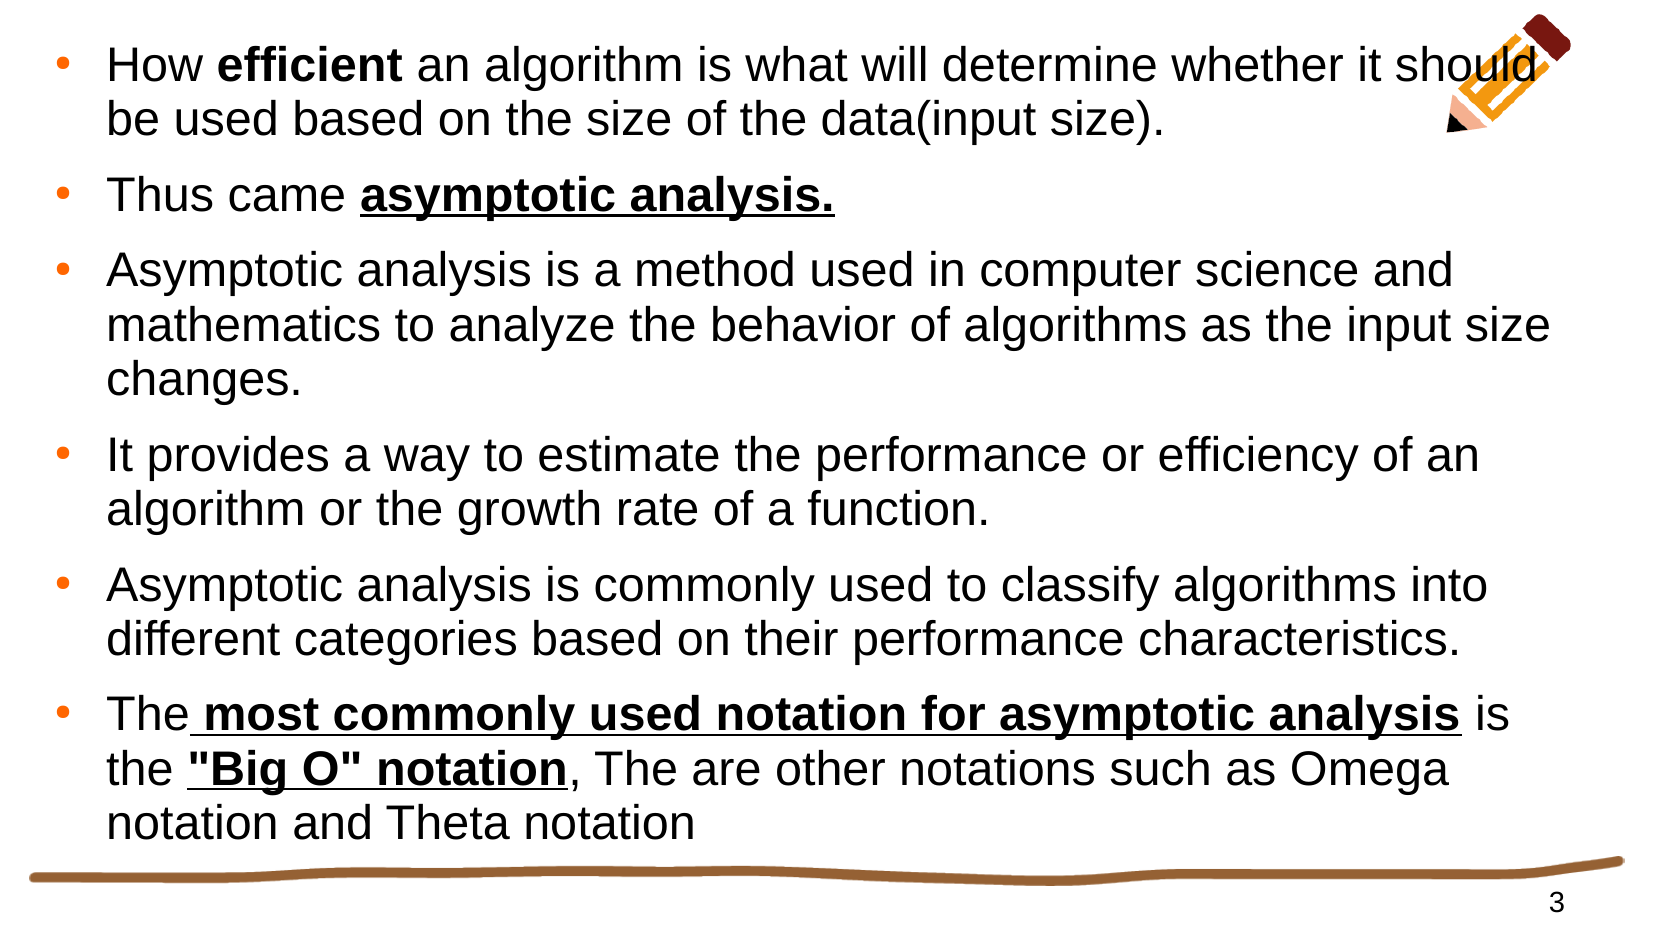

# How efficient an algorithm is what will determine whether it should be used based on the size of the data(input size).
Thus came asymptotic analysis.
Asymptotic analysis is a method used in computer science and mathematics to analyze the behavior of algorithms as the input size changes.
It provides a way to estimate the performance or efficiency of an algorithm or the growth rate of a function.
Asymptotic analysis is commonly used to classify algorithms into different categories based on their performance characteristics.
The most commonly used notation for asymptotic analysis is the "Big O" notation, The are other notations such as Omega notation and Theta notation
3